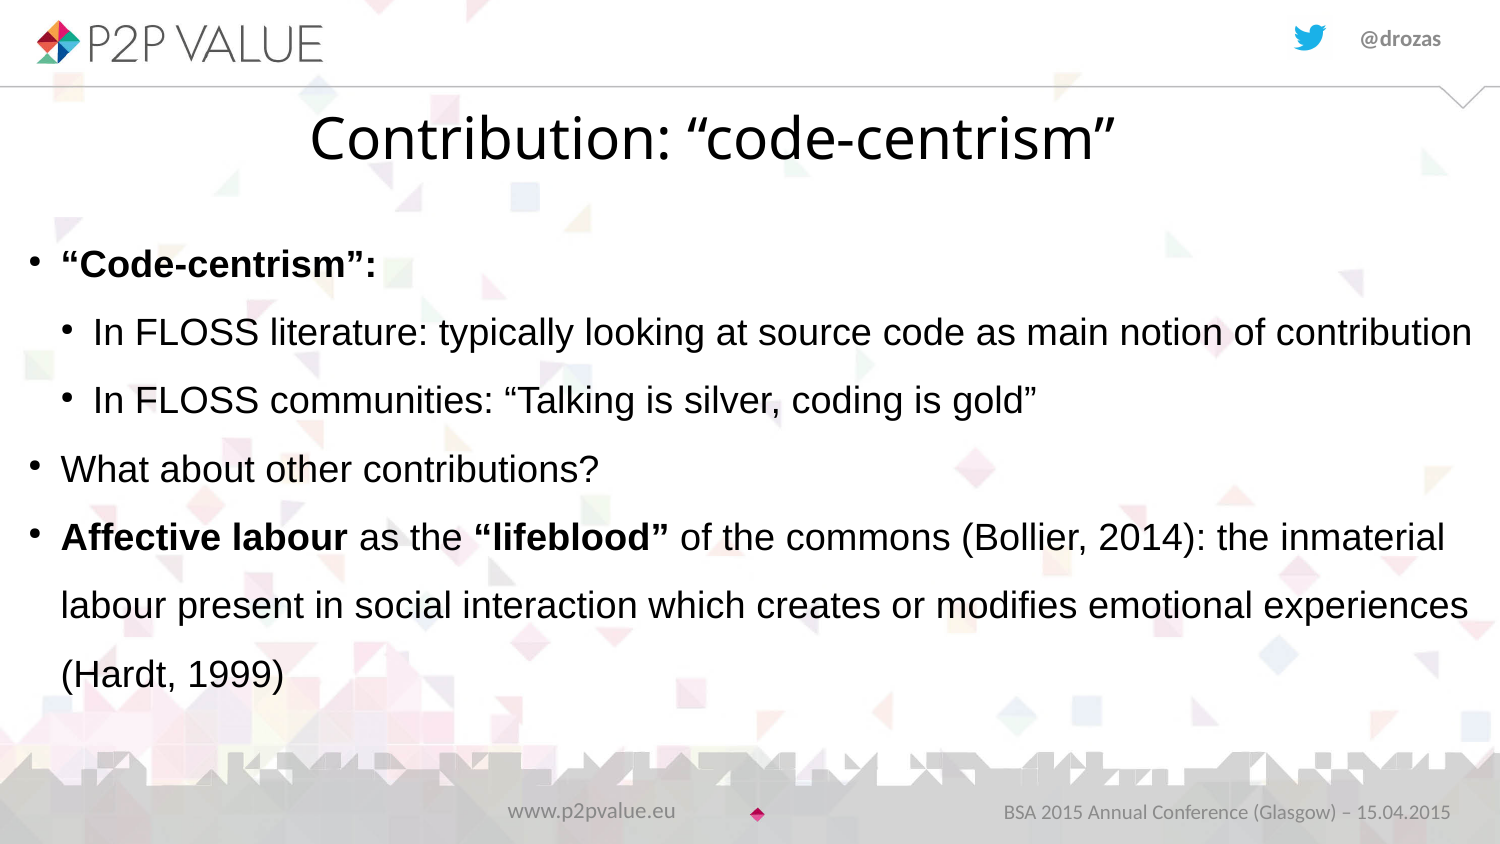

@drozas
# Contribution: “code-centrism”
“Code-centrism”:
In FLOSS literature: typically looking at source code as main notion of contribution
In FLOSS communities: “Talking is silver, coding is gold”
What about other contributions?
Affective labour as the “lifeblood” of the commons (Bollier, 2014): the inmaterial labour present in social interaction which creates or modifies emotional experiences (Hardt, 1999)
BSA 2015 Annual Conference (Glasgow) – 15.04.2015
www.p2pvalue.eu